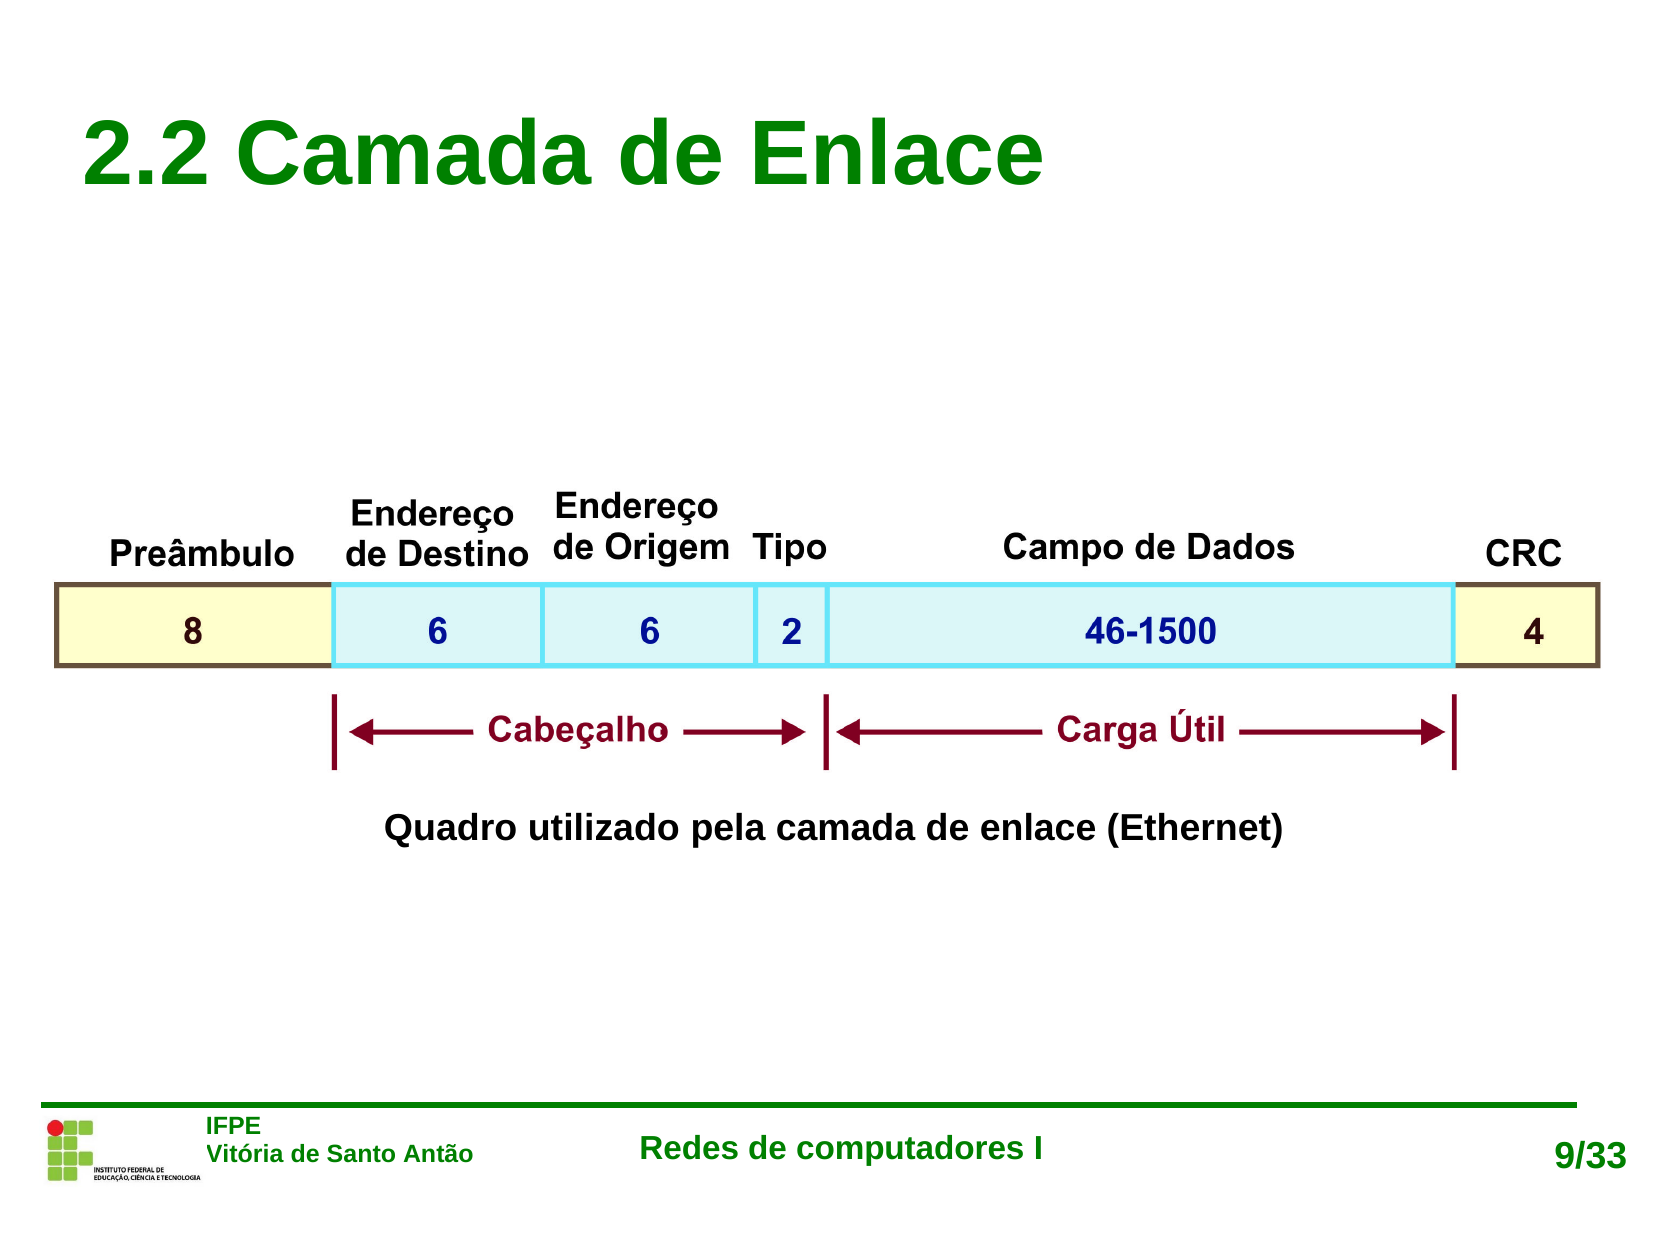

# 2.2 Camada de Enlace
Quadro utilizado pela camada de enlace (Ethernet)